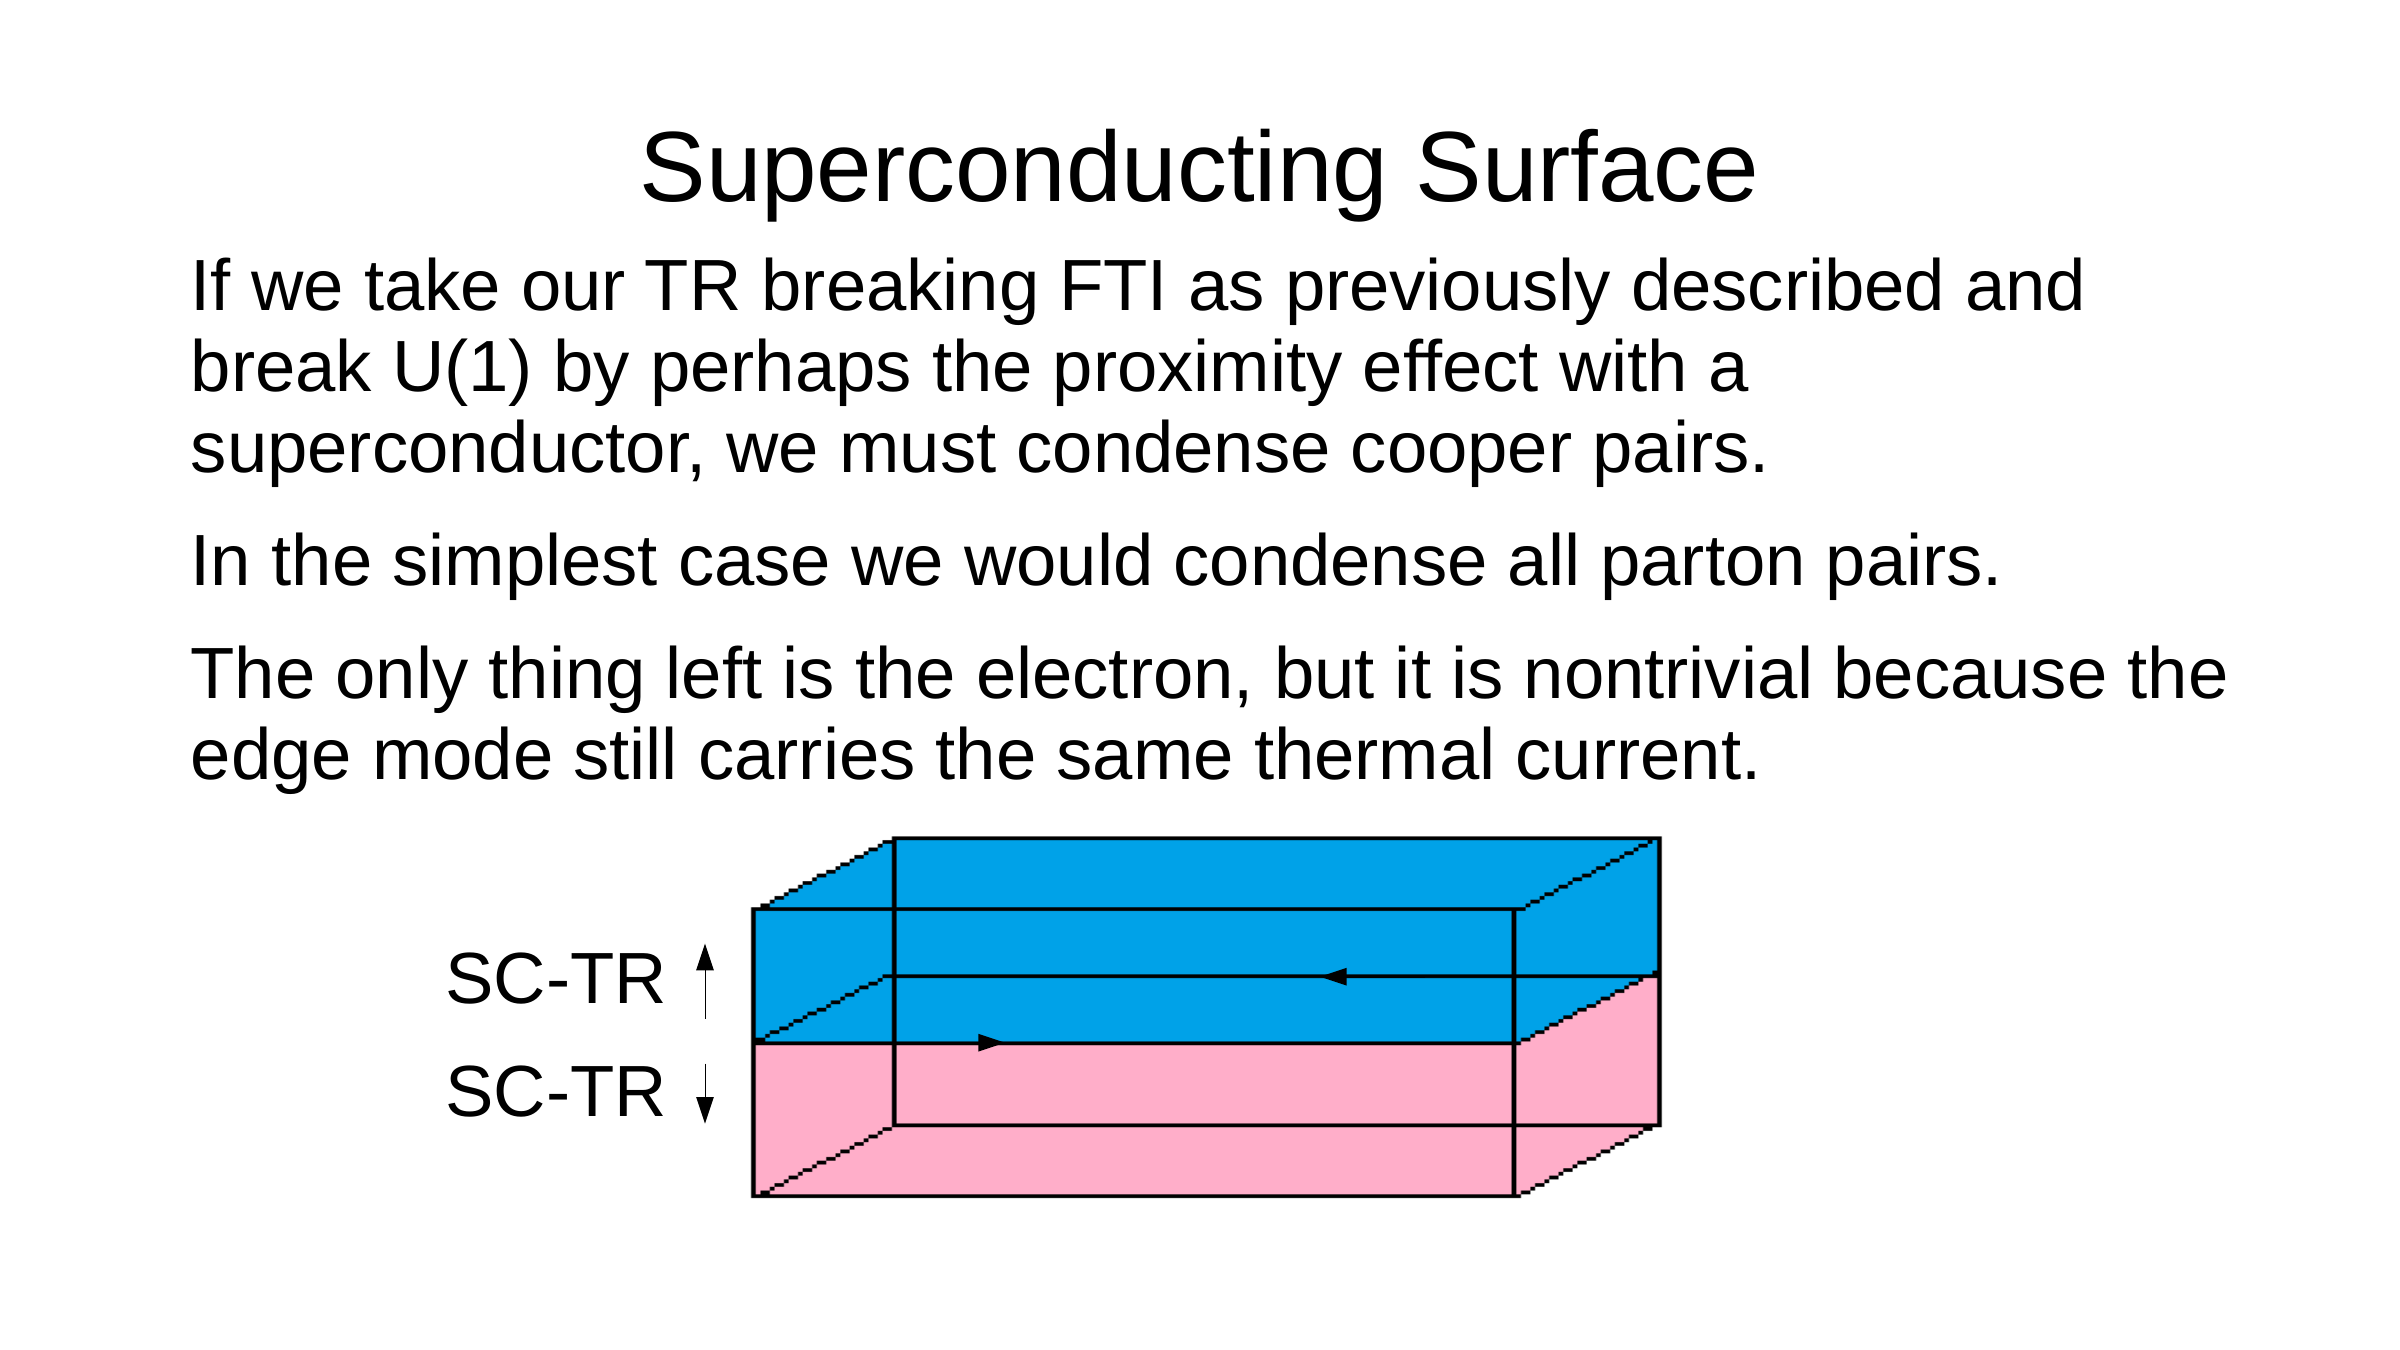

# Superconducting Surface
If we take our TR breaking FTI as previously described and break U(1) by perhaps the proximity effect with a superconductor, we must condense cooper pairs.
In the simplest case we would condense all parton pairs.
The only thing left is the electron, but it is nontrivial because the edge mode still carries the same thermal current.
SC-TR
SC-TR